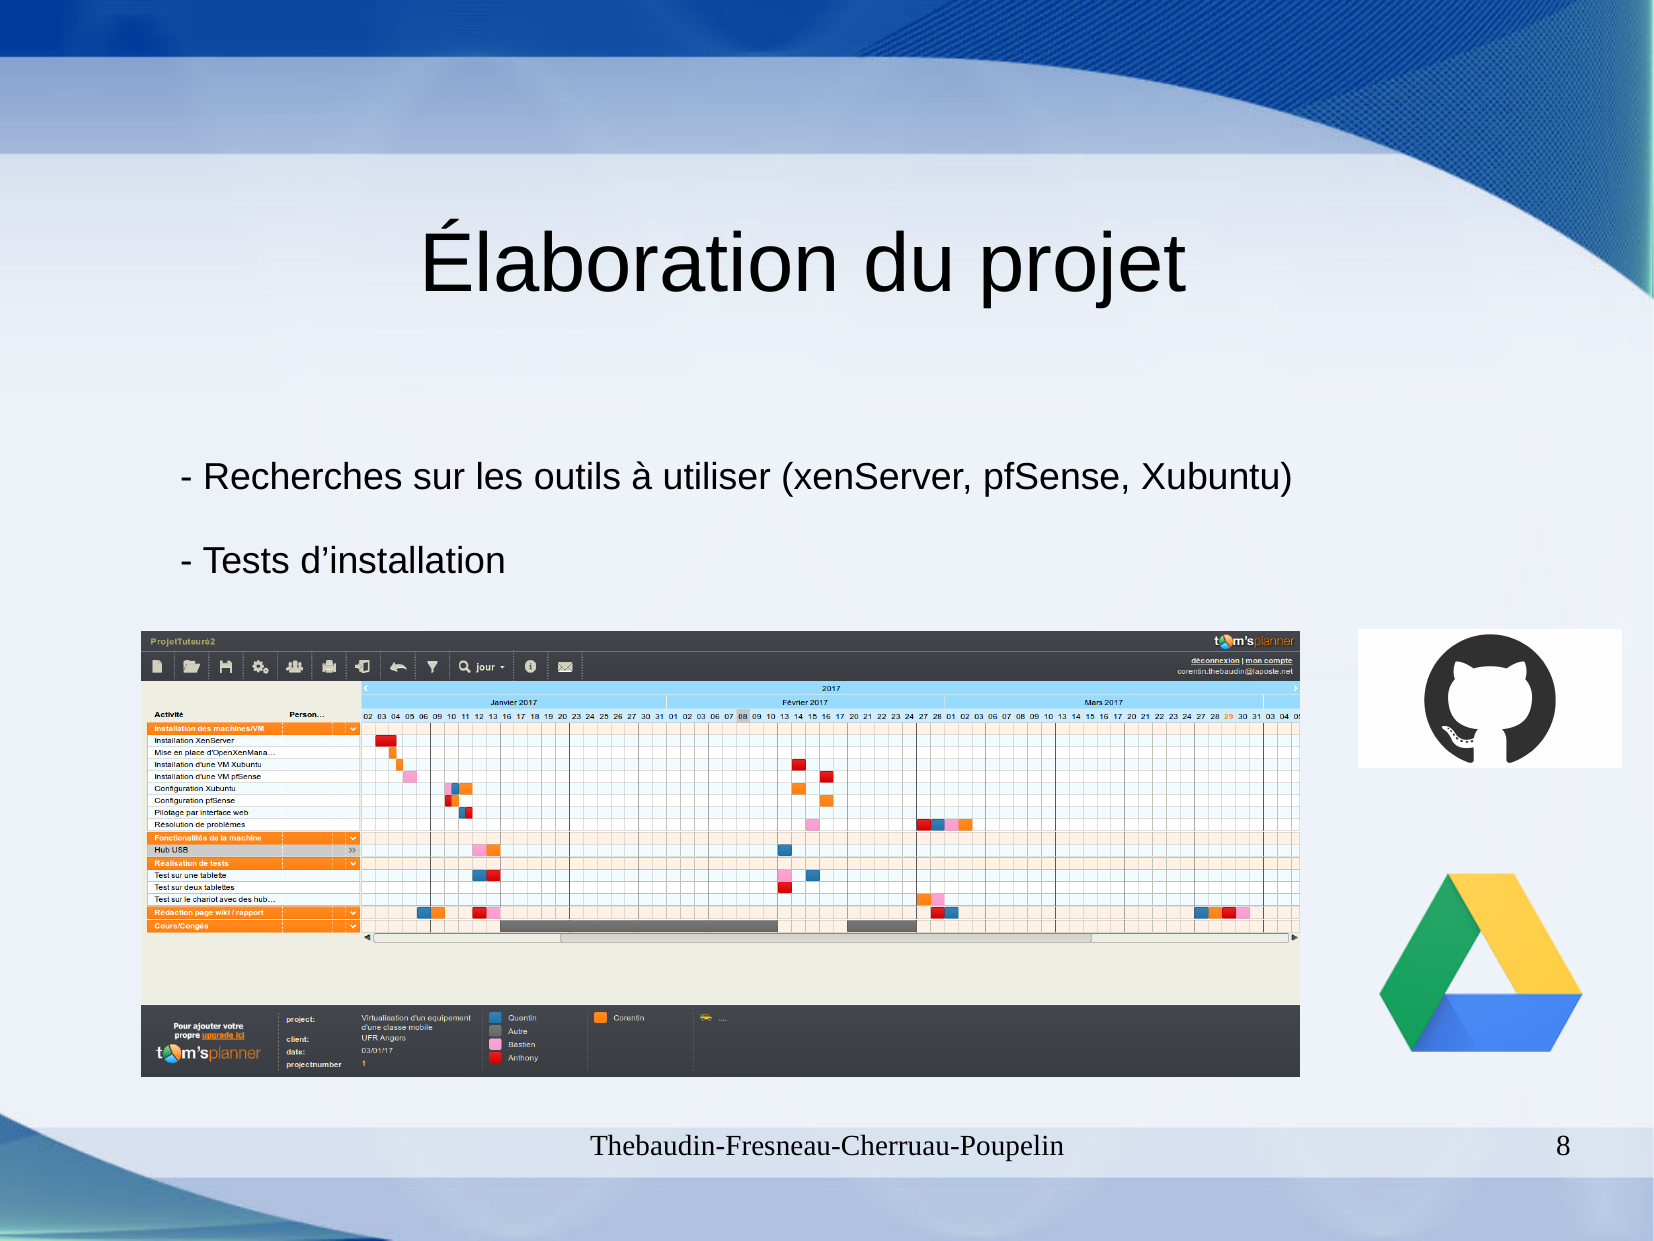

# Élaboration du projet
- Recherches sur les outils à utiliser (xenServer, pfSense, Xubuntu)
- Tests d’installation
Thebaudin-Fresneau-Cherruau-Poupelin
8